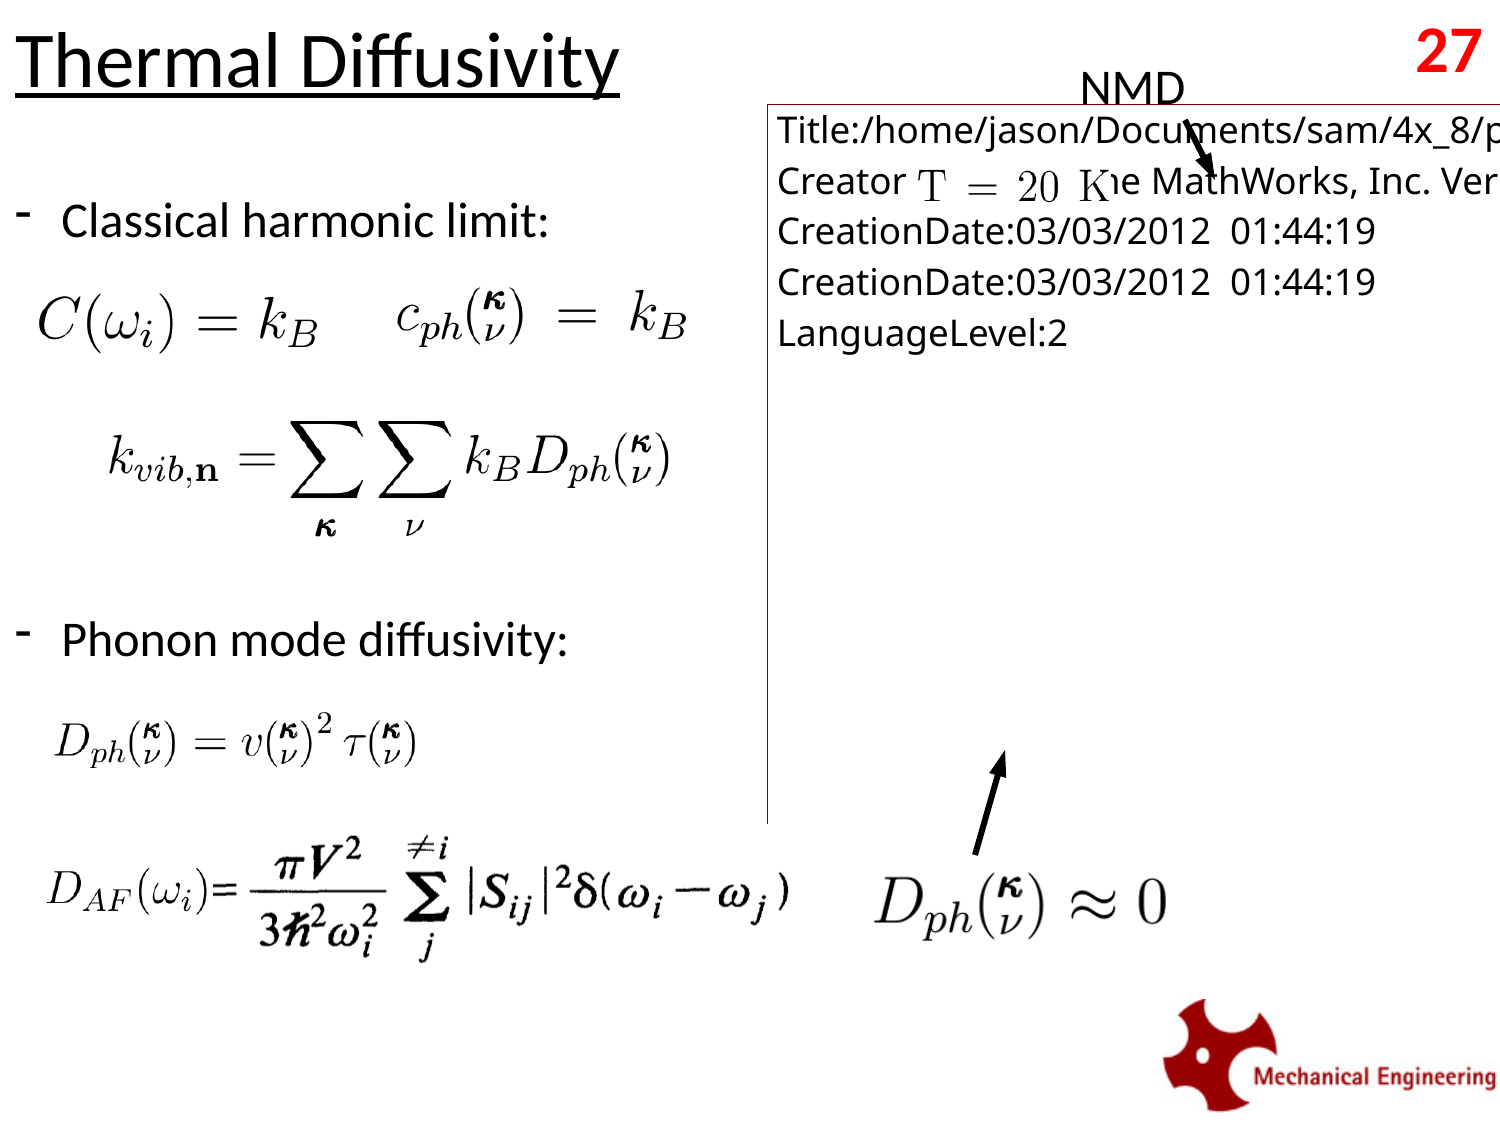

# Thermal Diffusivity
27
NMD
 Classical harmonic limit:
 Phonon mode diffusivity: